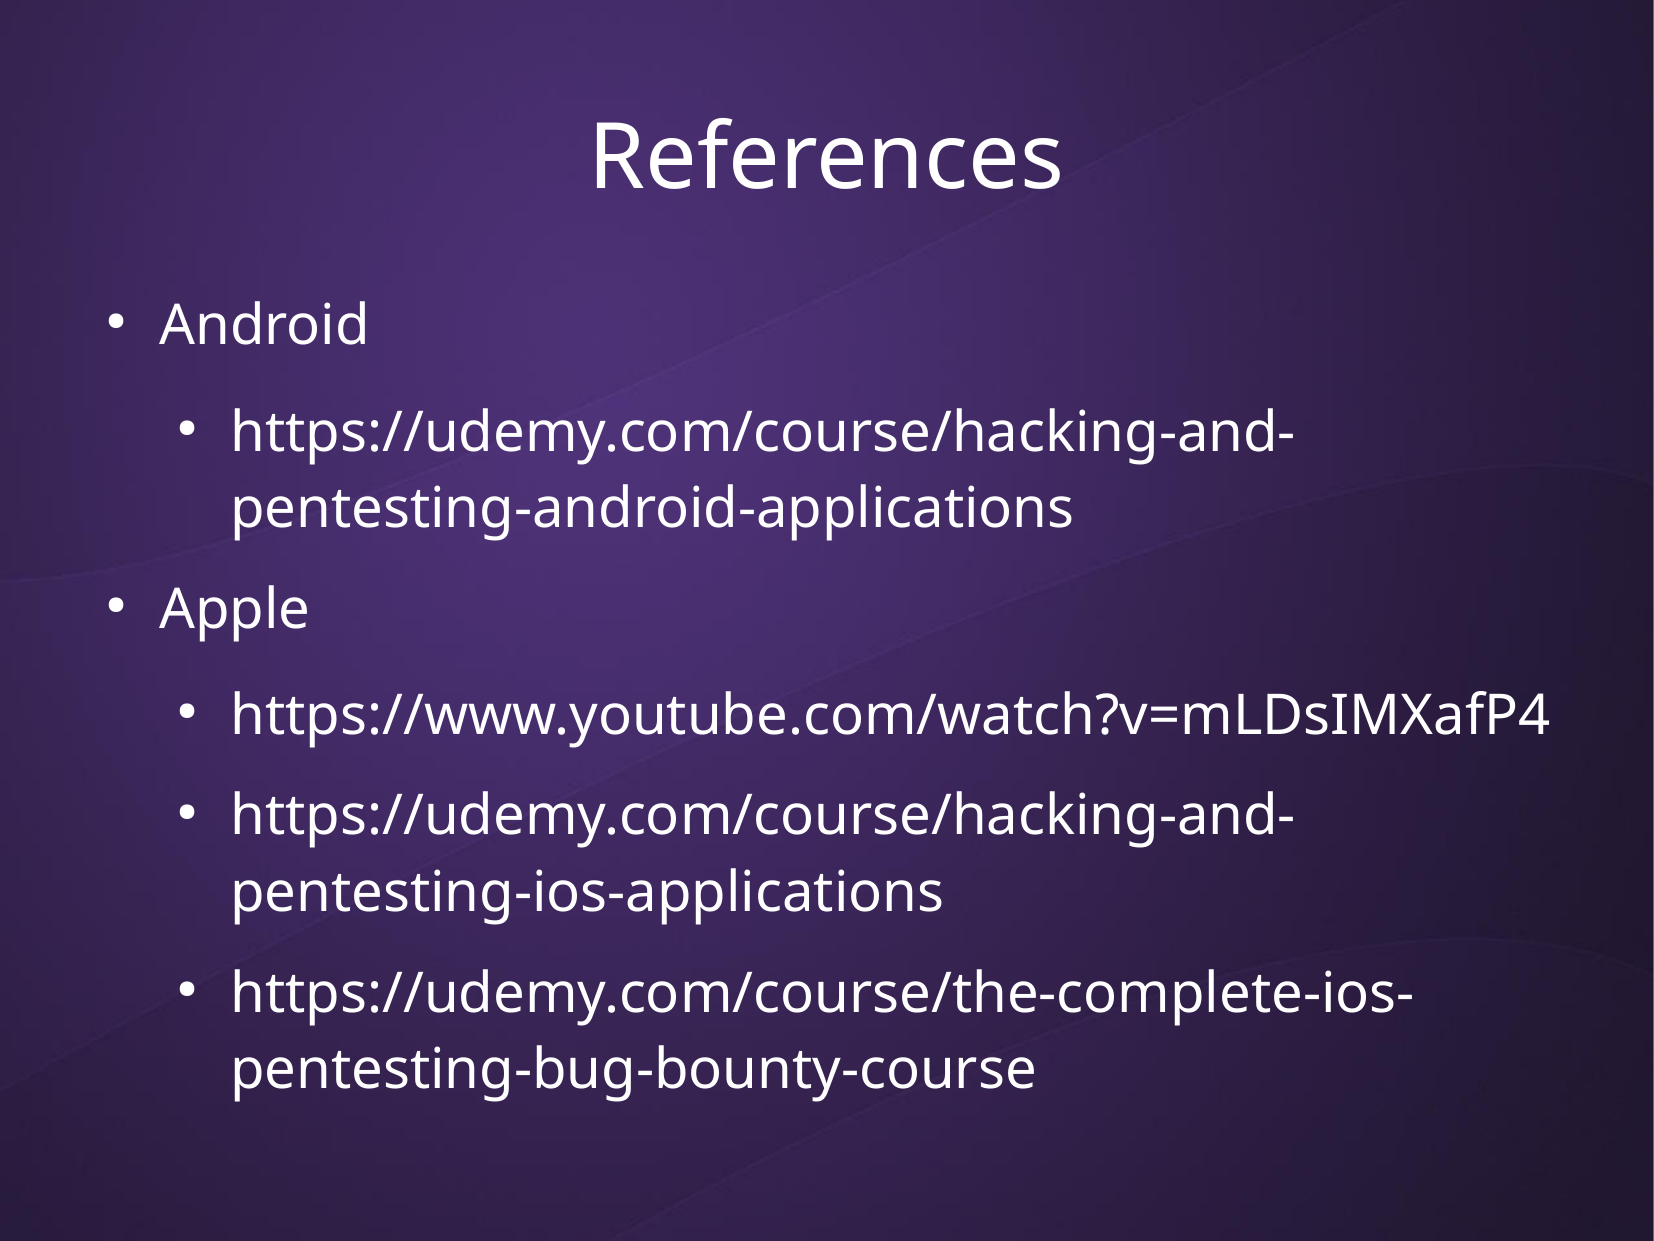

# References
Android
https://udemy.com/course/hacking-and-pentesting-android-applications
Apple
https://www.youtube.com/watch?v=mLDsIMXafP4
https://udemy.com/course/hacking-and-pentesting-ios-applications
https://udemy.com/course/the-complete-ios-pentesting-bug-bounty-course